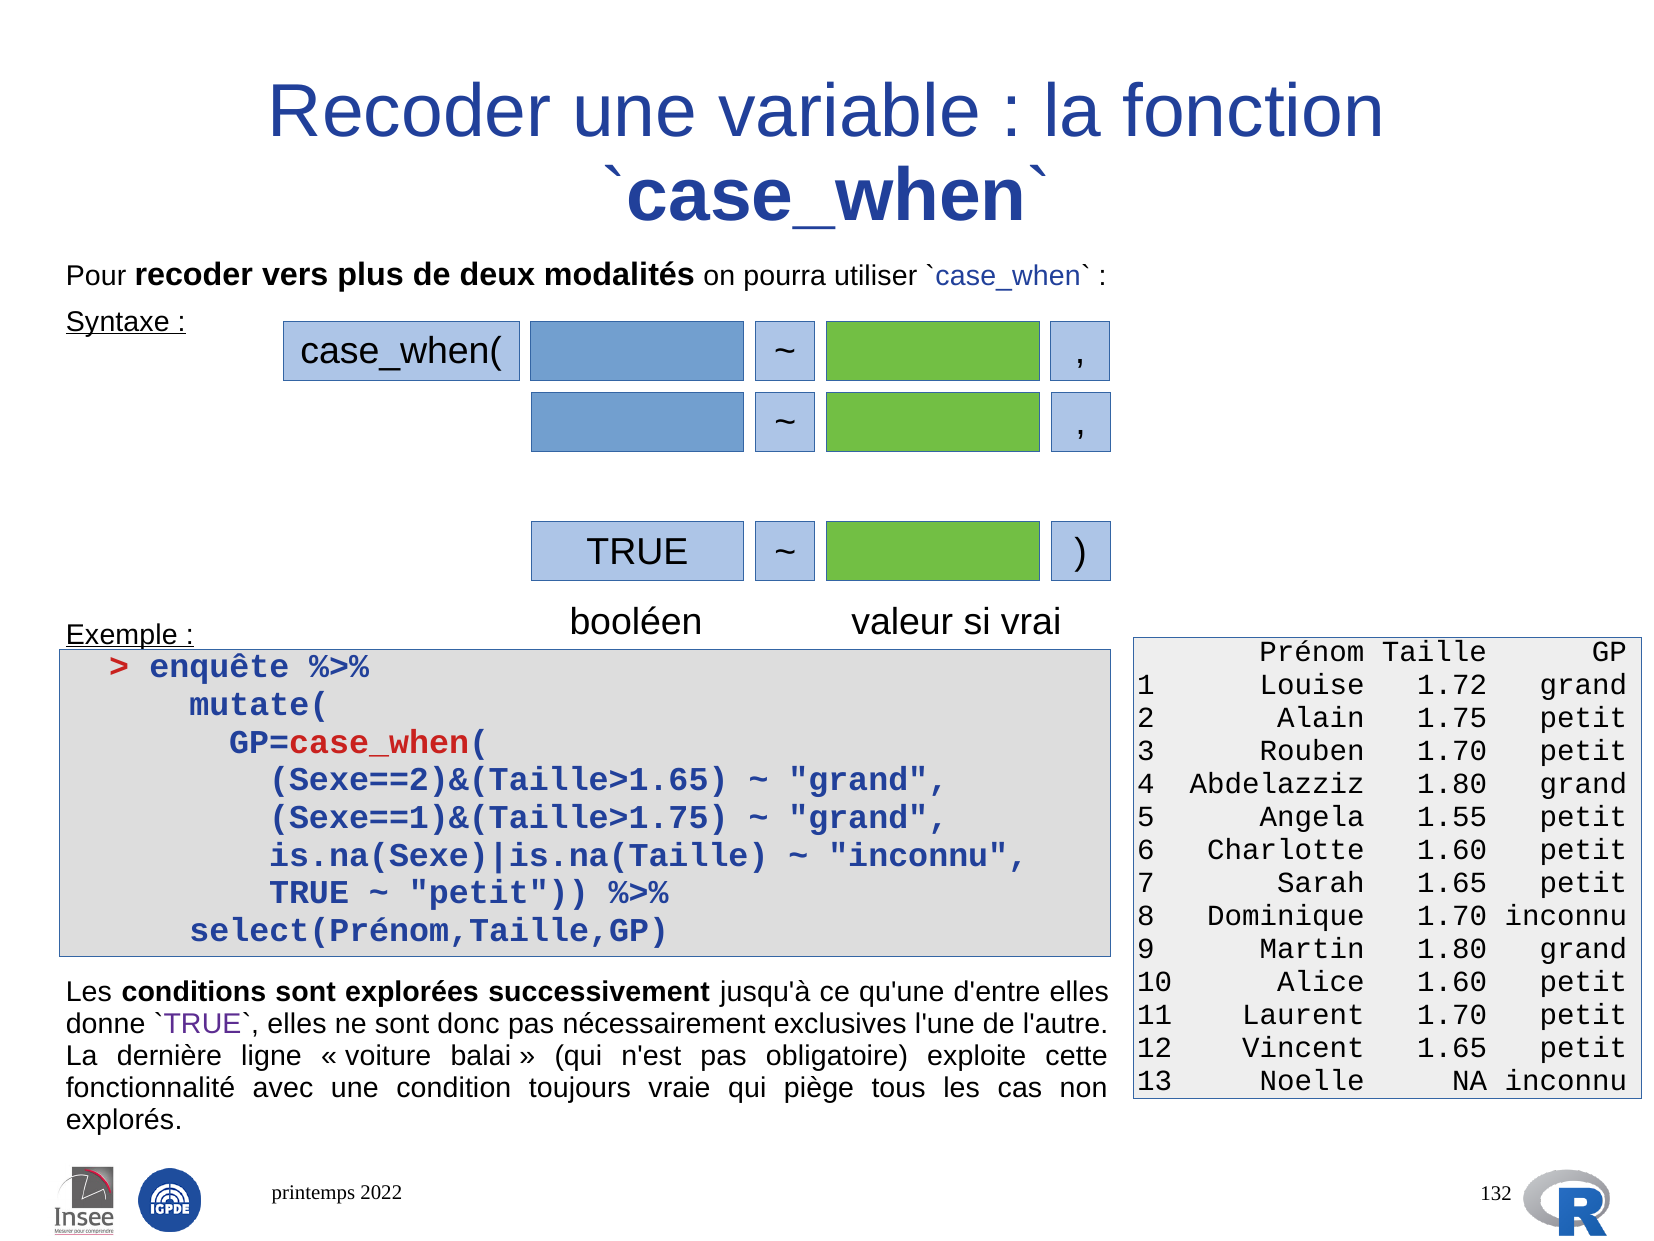

Recoder une variable : la fonction `case_when`
# Pour recoder vers plus de deux modalités on pourra utiliser `case_when` :
Syntaxe :
Exemple :
Les conditions sont explorées successivement jusqu'à ce qu'une d'entre elles donne `TRUE`, elles ne sont donc pas nécessairement exclusives l'une de l'autre. La dernière ligne « voiture balai » (qui n'est pas obligatoire) exploite cette fonctionnalité avec une condition toujours vraie qui piège tous les cas non explorés.
case_when(
~
,
~
,
TRUE
~
)
booléen
valeur si vrai
 Prénom Taille GP
1 Louise 1.72 grand
2 Alain 1.75 petit
3 Rouben 1.70 petit
4 Abdelazziz 1.80 grand
5 Angela 1.55 petit
6 Charlotte 1.60 petit
7 Sarah 1.65 petit
8 Dominique 1.70 inconnu
9 Martin 1.80 grand
10 Alice 1.60 petit
11 Laurent 1.70 petit
12 Vincent 1.65 petit
13 Noelle NA inconnu
> enquête %>%
 mutate(
 GP=case_when(
 (Sexe==2)&(Taille>1.65) ~ "grand",
 (Sexe==1)&(Taille>1.75) ~ "grand",
 is.na(Sexe)|is.na(Taille) ~ "inconnu",
 TRUE ~ "petit")) %>%
 select(Prénom,Taille,GP)
printemps 2022
132